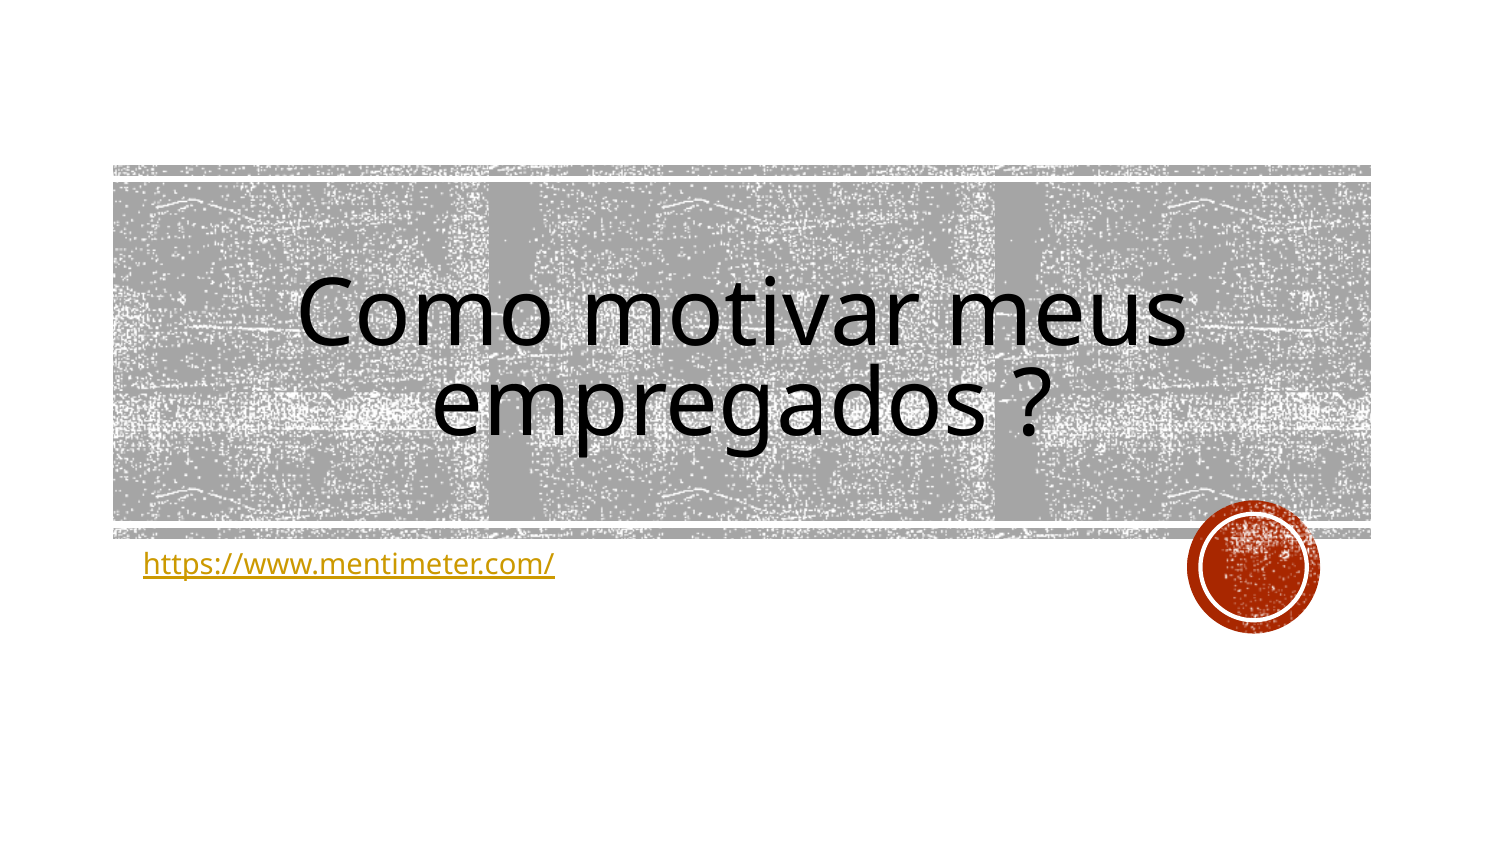

# Como motivar meus empregados ?
https://www.mentimeter.com/